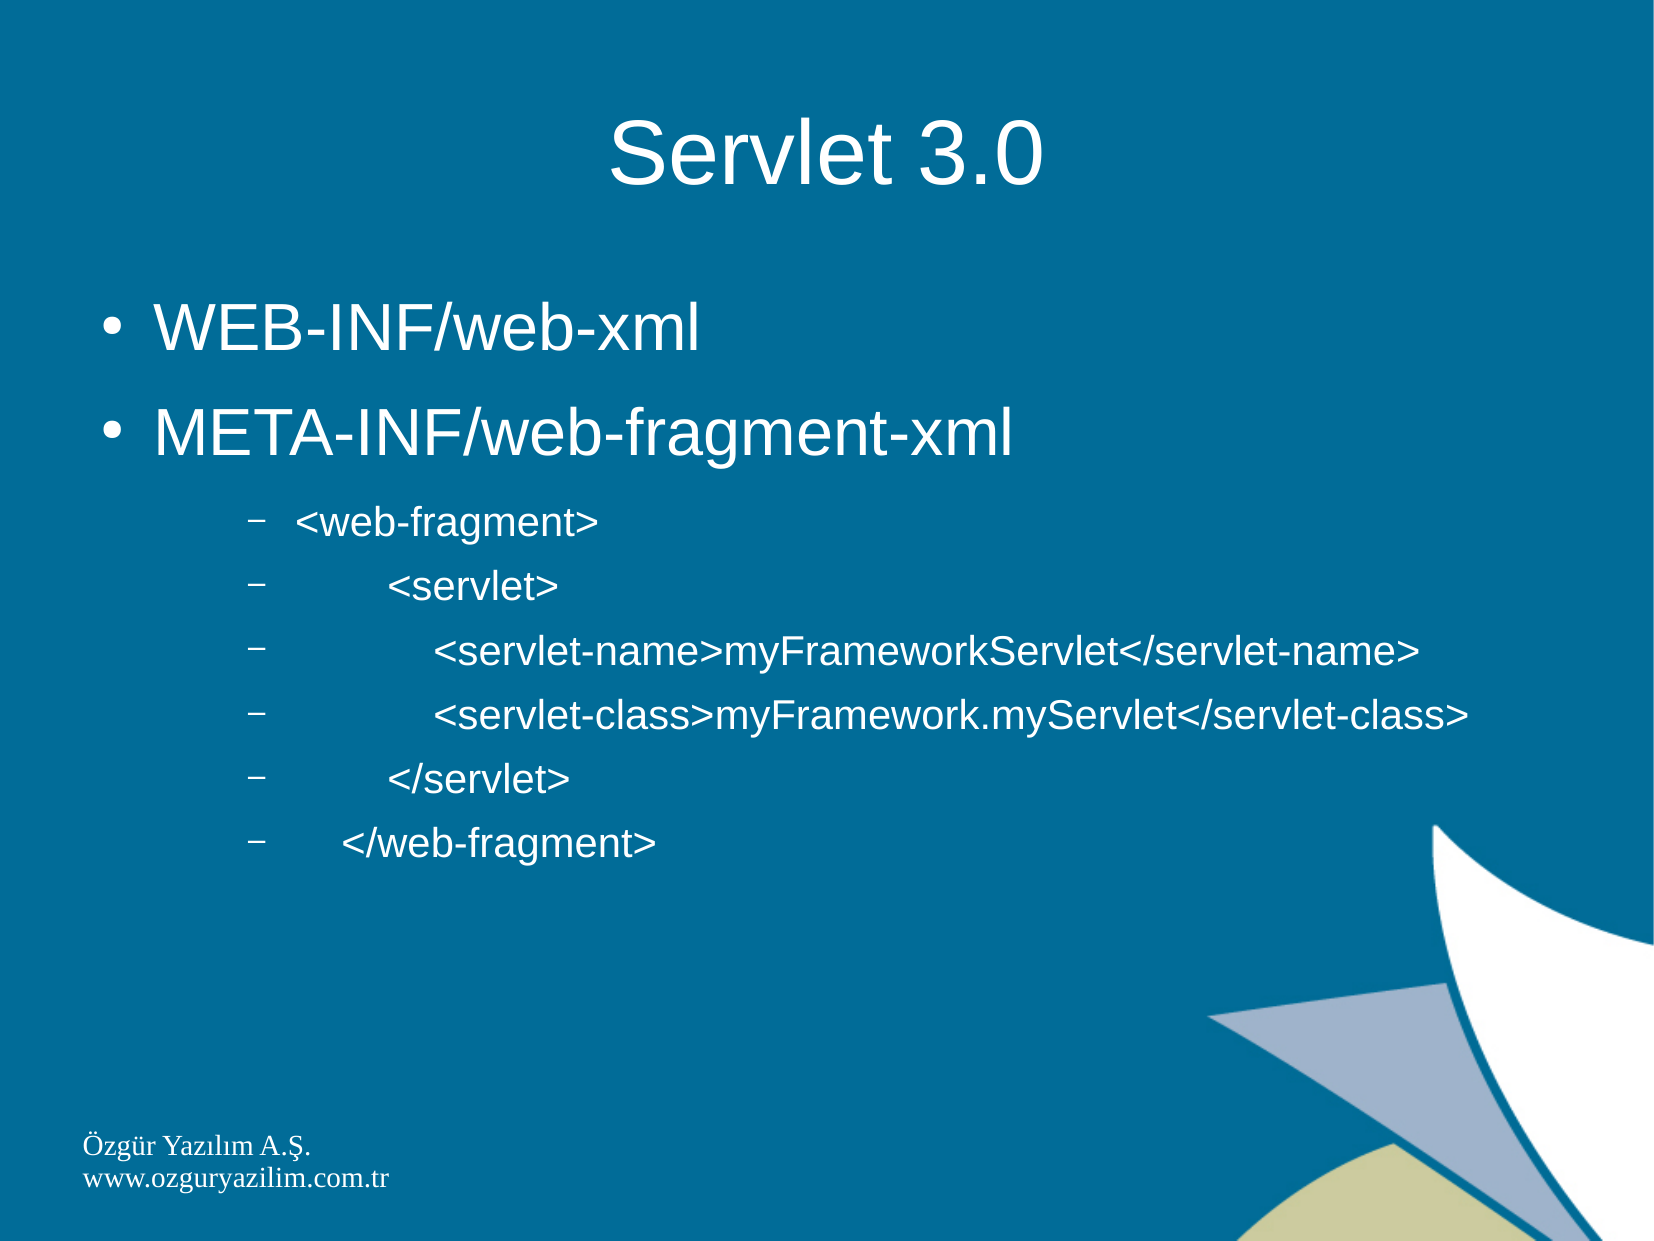

# Servlet 3.0
WEB-INF/web-xml
META-INF/web-fragment-xml
<web-fragment>
 <servlet>
 <servlet-name>myFrameworkServlet</servlet-name>
 <servlet-class>myFramework.myServlet</servlet-class>
 </servlet>
 </web-fragment>